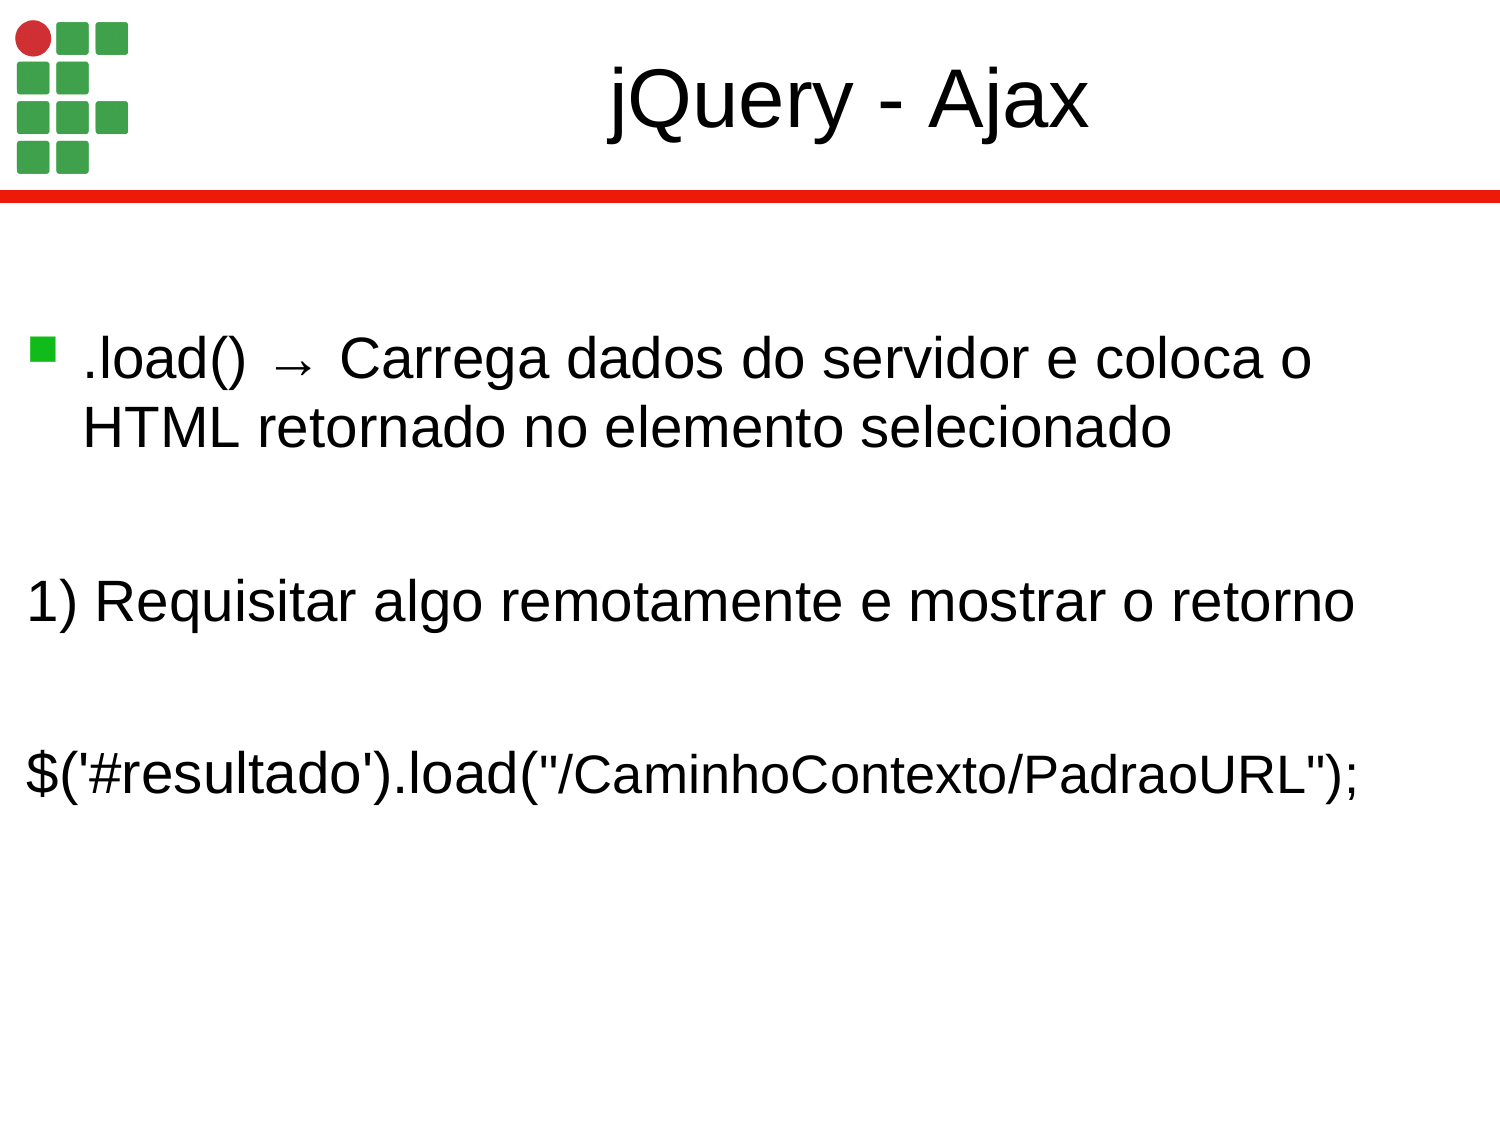

# jQuery - Ajax
.load() → Carrega dados do servidor e coloca o HTML retornado no elemento selecionado
1) Requisitar algo remotamente e mostrar o retorno
$('#resultado').load("/CaminhoContexto/PadraoURL");